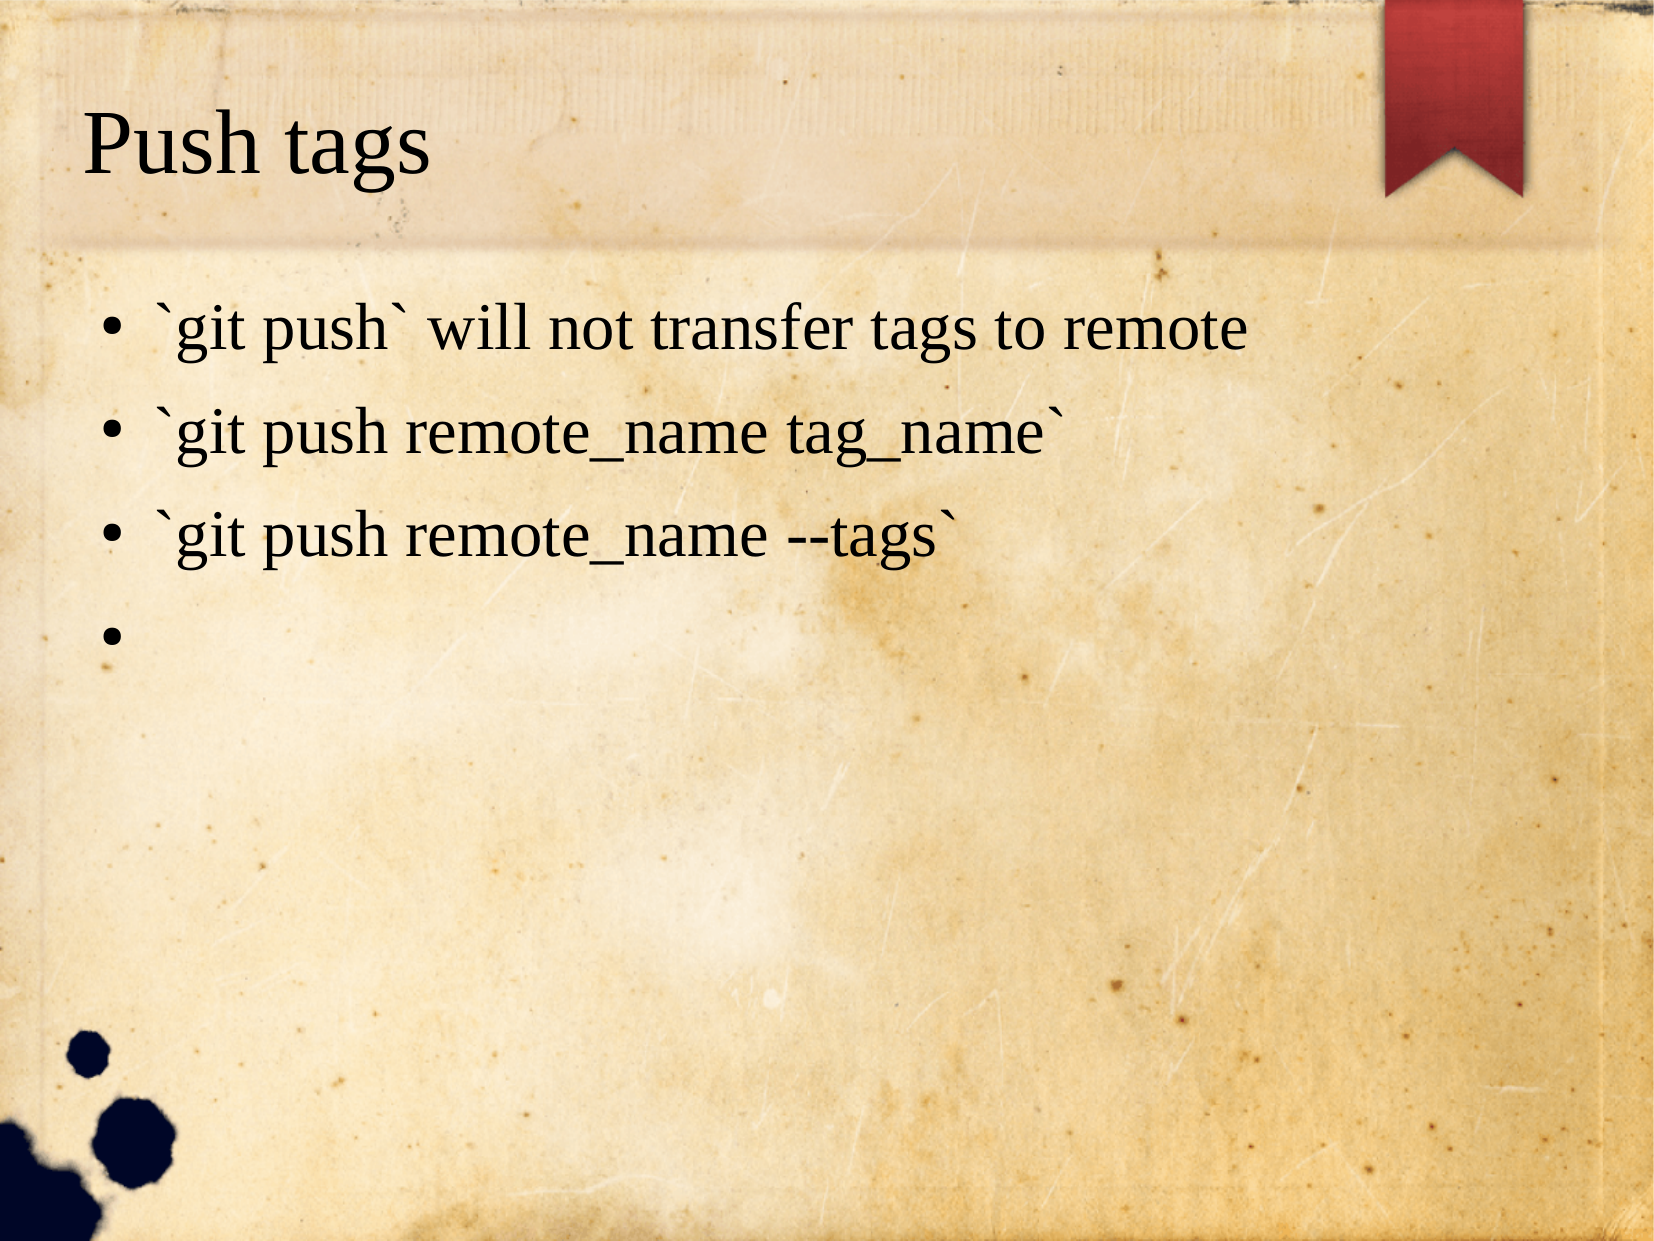

# Push tags
`git push` will not transfer tags to remote
`git push remote_name tag_name`
`git push remote_name --tags`